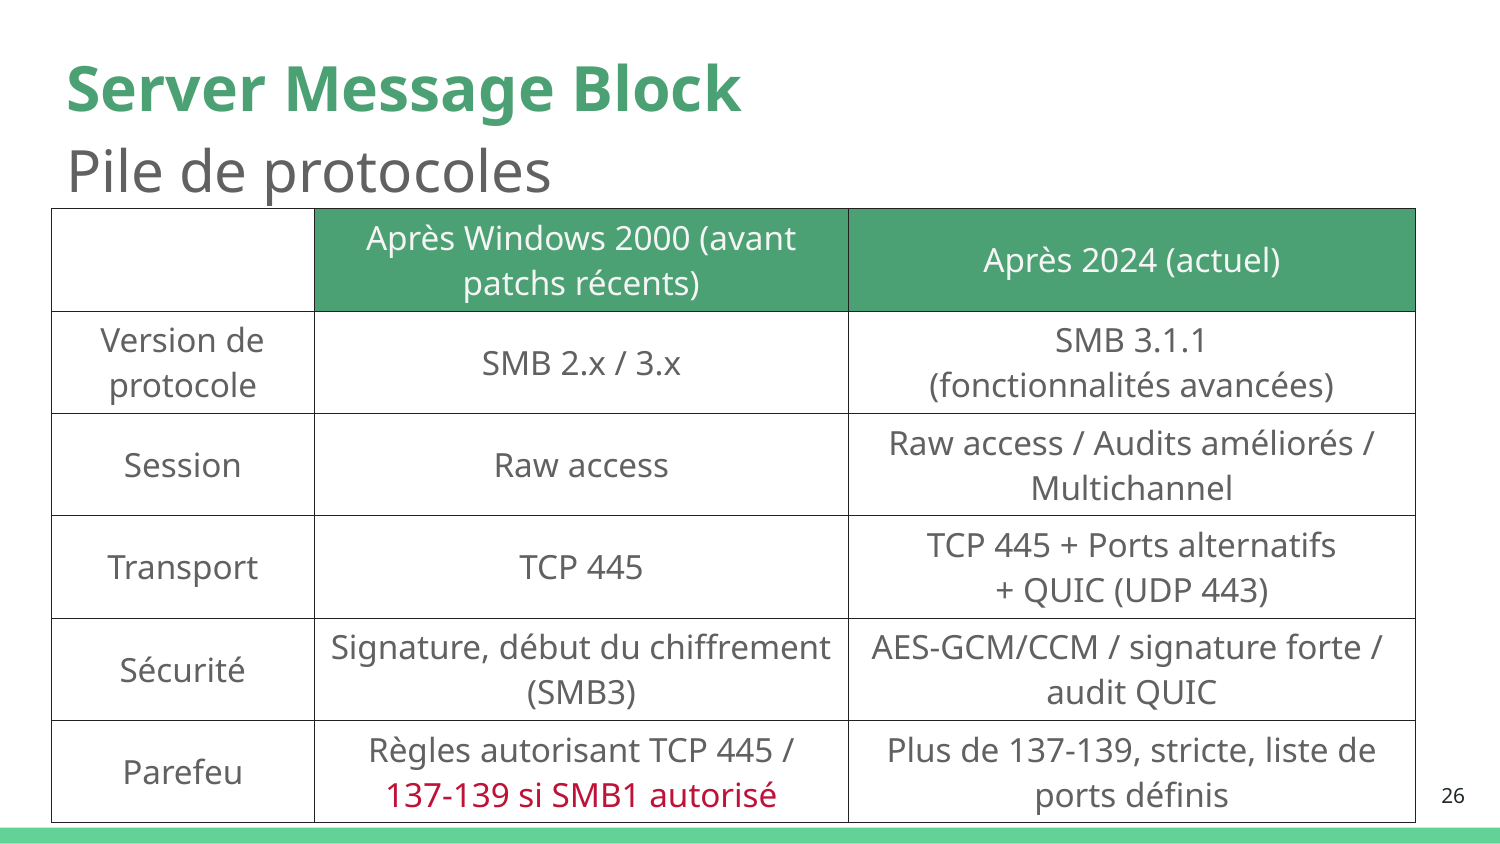

# Server Message Block
Pile de protocoles
| | Après Windows 2000 (avant patchs récents) | Après 2024 (actuel) |
| --- | --- | --- |
| Version de protocole | SMB 2.x / 3.x | SMB 3.1.1 (fonctionnalités avancées) |
| Session | Raw access | Raw access / Audits améliorés / Multichannel |
| Transport | TCP 445 | TCP 445 + Ports alternatifs + QUIC (UDP 443) |
| Sécurité | Signature, début du chiffrement (SMB3) | AES-GCM/CCM / signature forte / audit QUIC |
| Parefeu | Règles autorisant TCP 445 / 137-139 si SMB1 autorisé | Plus de 137-139, stricte, liste de ports définis |